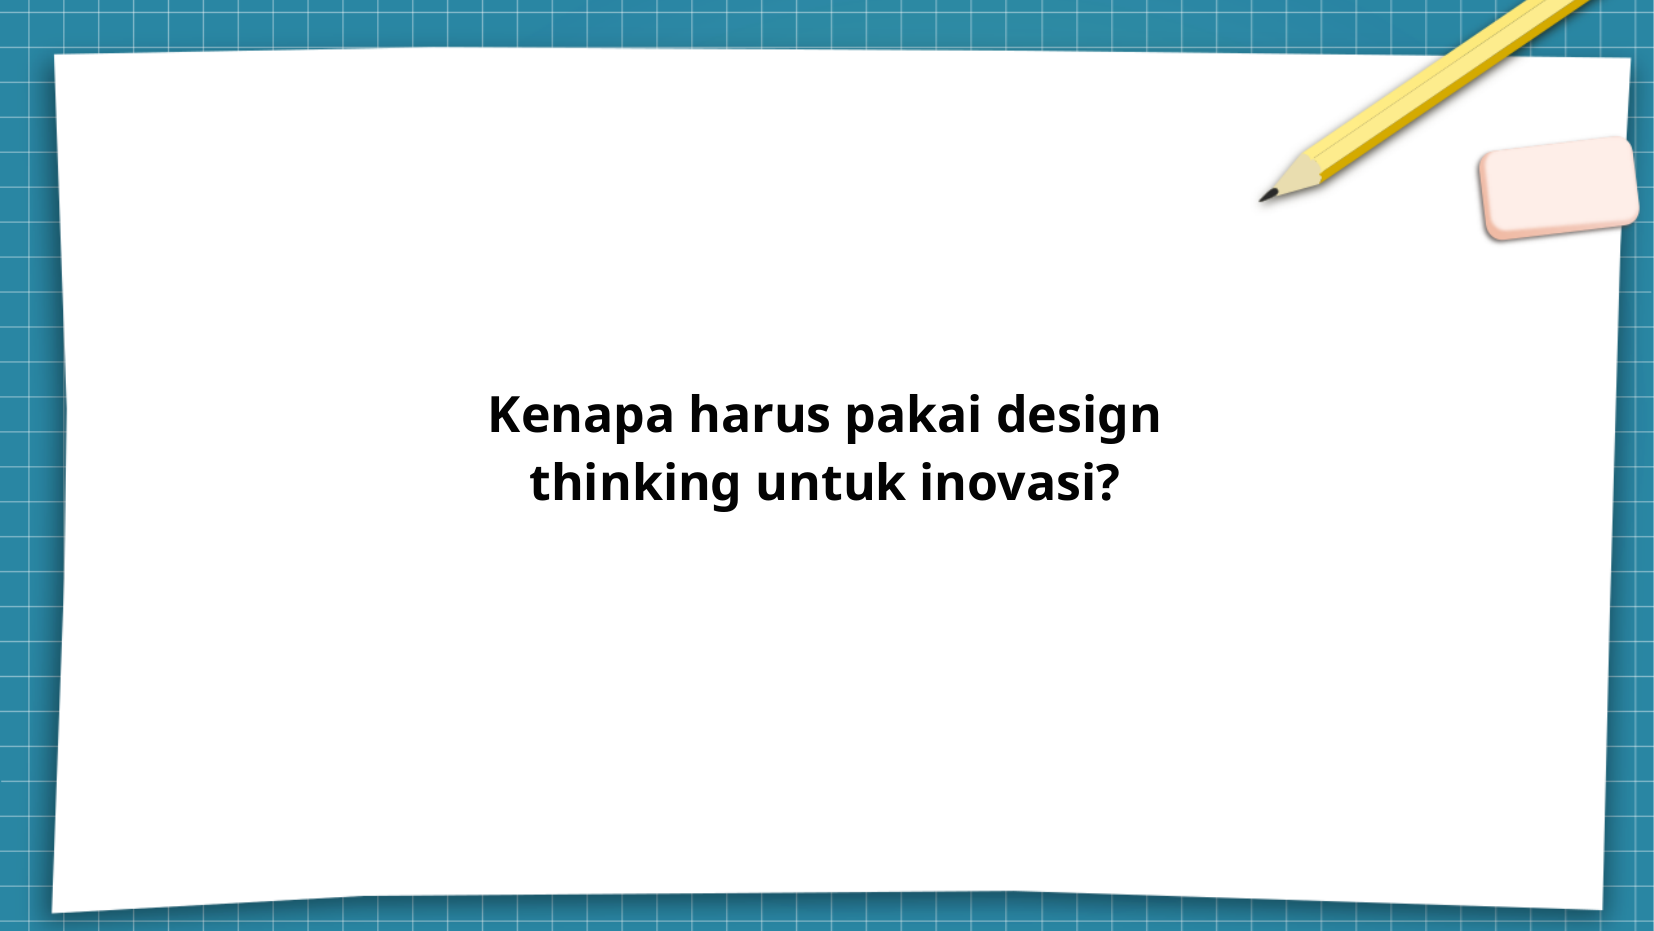

# Kenapa harus pakai design thinking untuk inovasi?